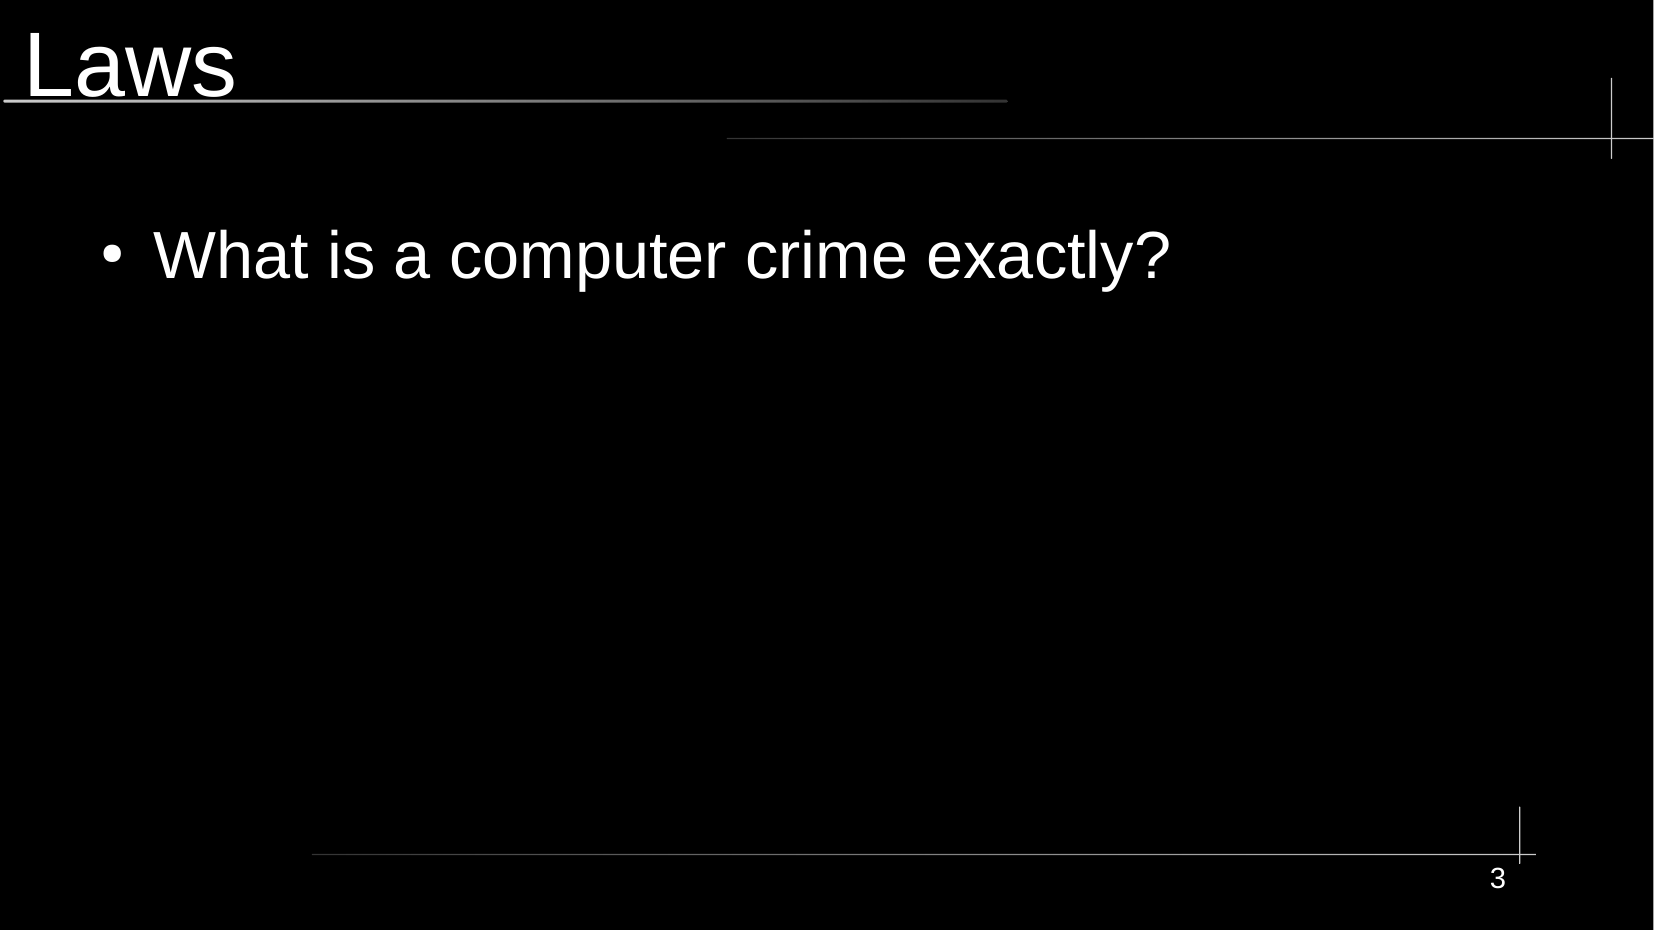

# Laws
What is a computer crime exactly?
3